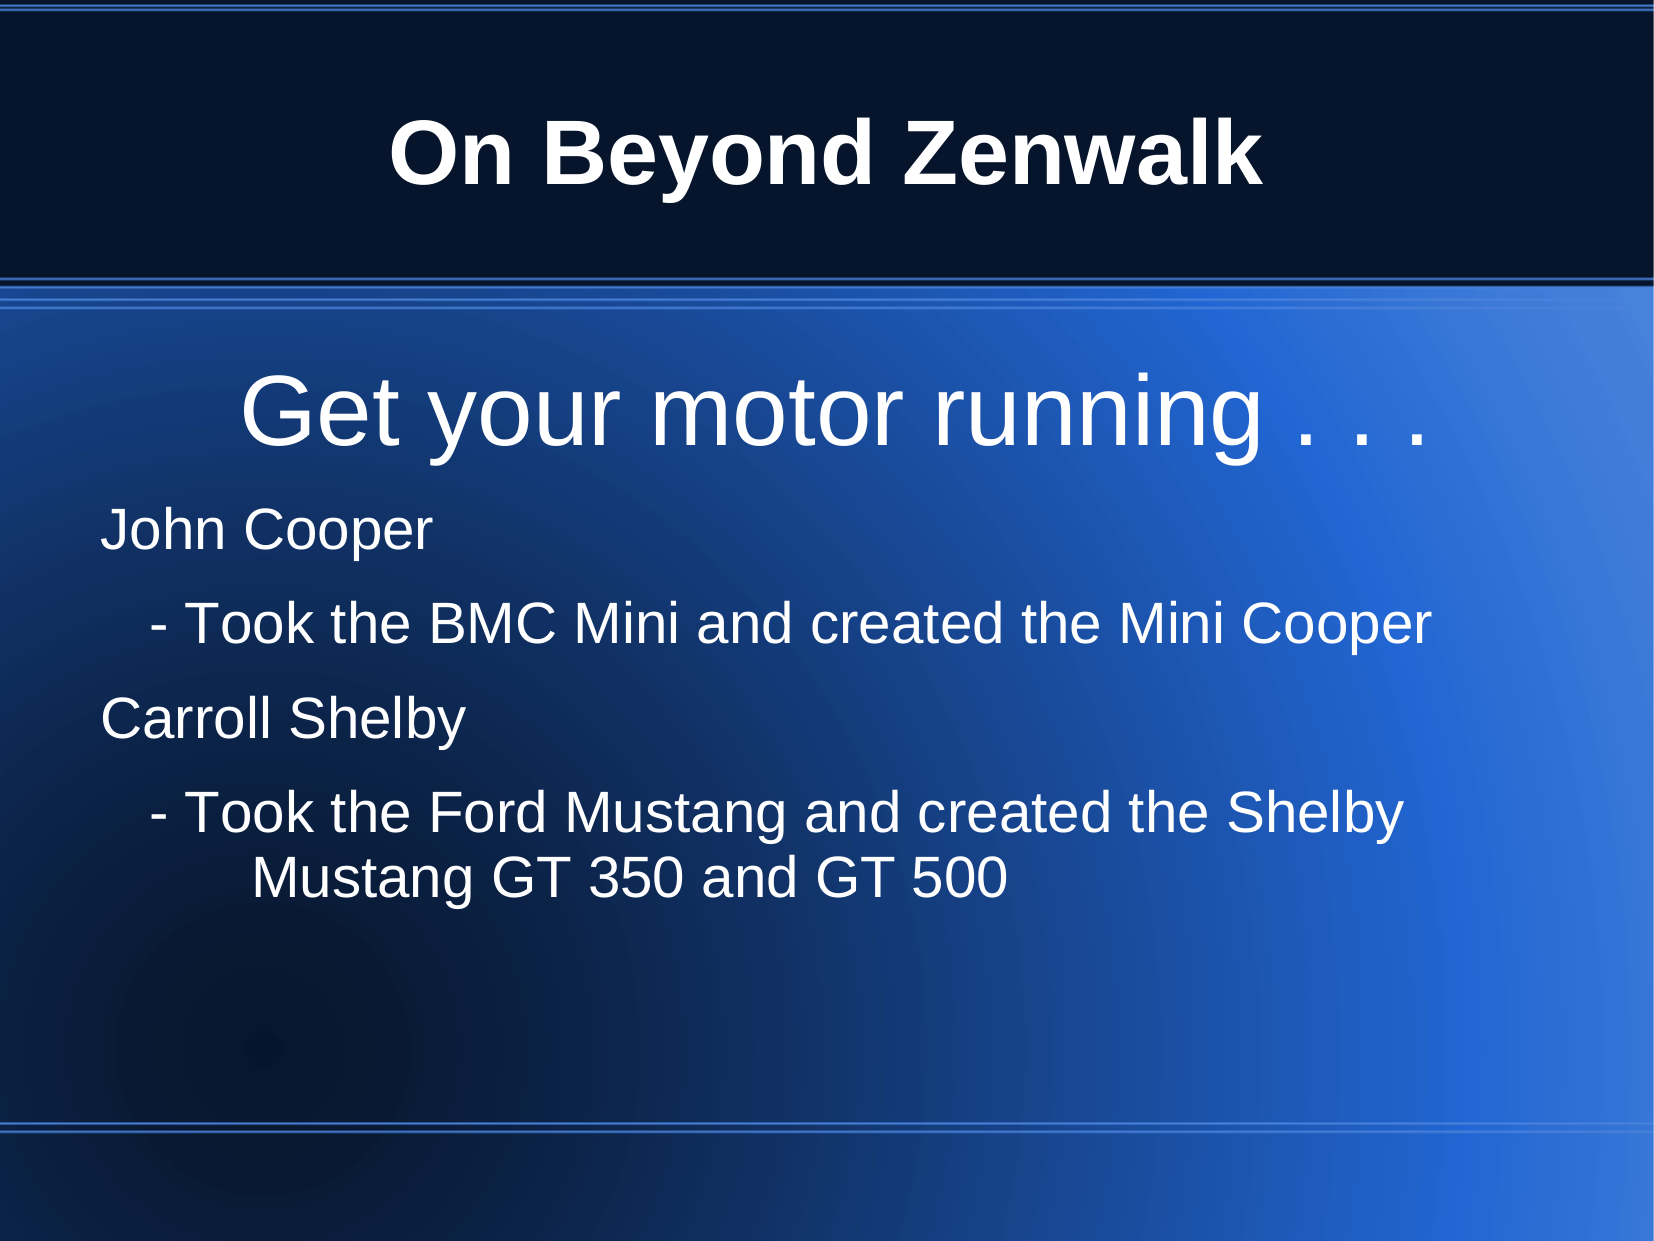

# On Beyond Zenwalk
Get your motor running . . .
John Cooper
 - Took the BMC Mini and created the Mini Cooper
Carroll Shelby
 - Took the Ford Mustang and created the Shelby
 Mustang GT 350 and GT 500